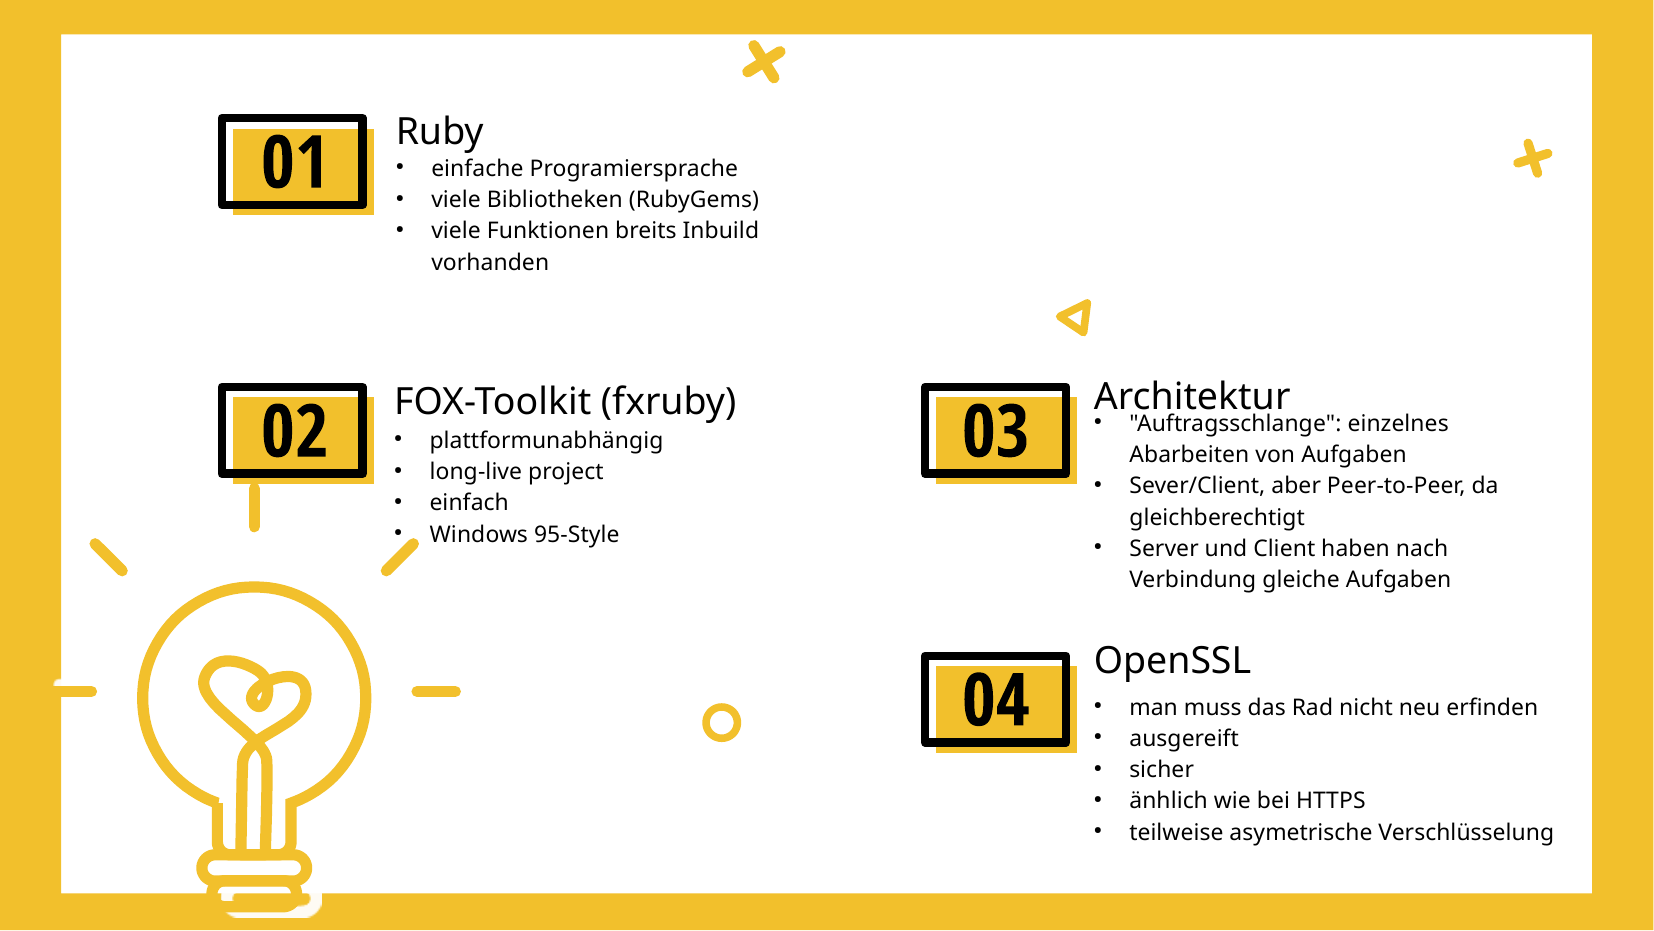

# Ruby
einfache Programiersprache
viele Bibliotheken (RubyGems)
viele Funktionen breits Inbuild vorhanden
Architektur
FOX-Toolkit (fxruby)
plattformunabhängig
long-live project
einfach
Windows 95-Style
"Auftragsschlange": einzelnes Abarbeiten von Aufgaben
Sever/Client, aber Peer-to-Peer, da gleichberechtigt
Server und Client haben nach Verbindung gleiche Aufgaben
OpenSSL
man muss das Rad nicht neu erfinden
ausgereift
sicher
änhlich wie bei HTTPS
teilweise asymetrische Verschlüsselung